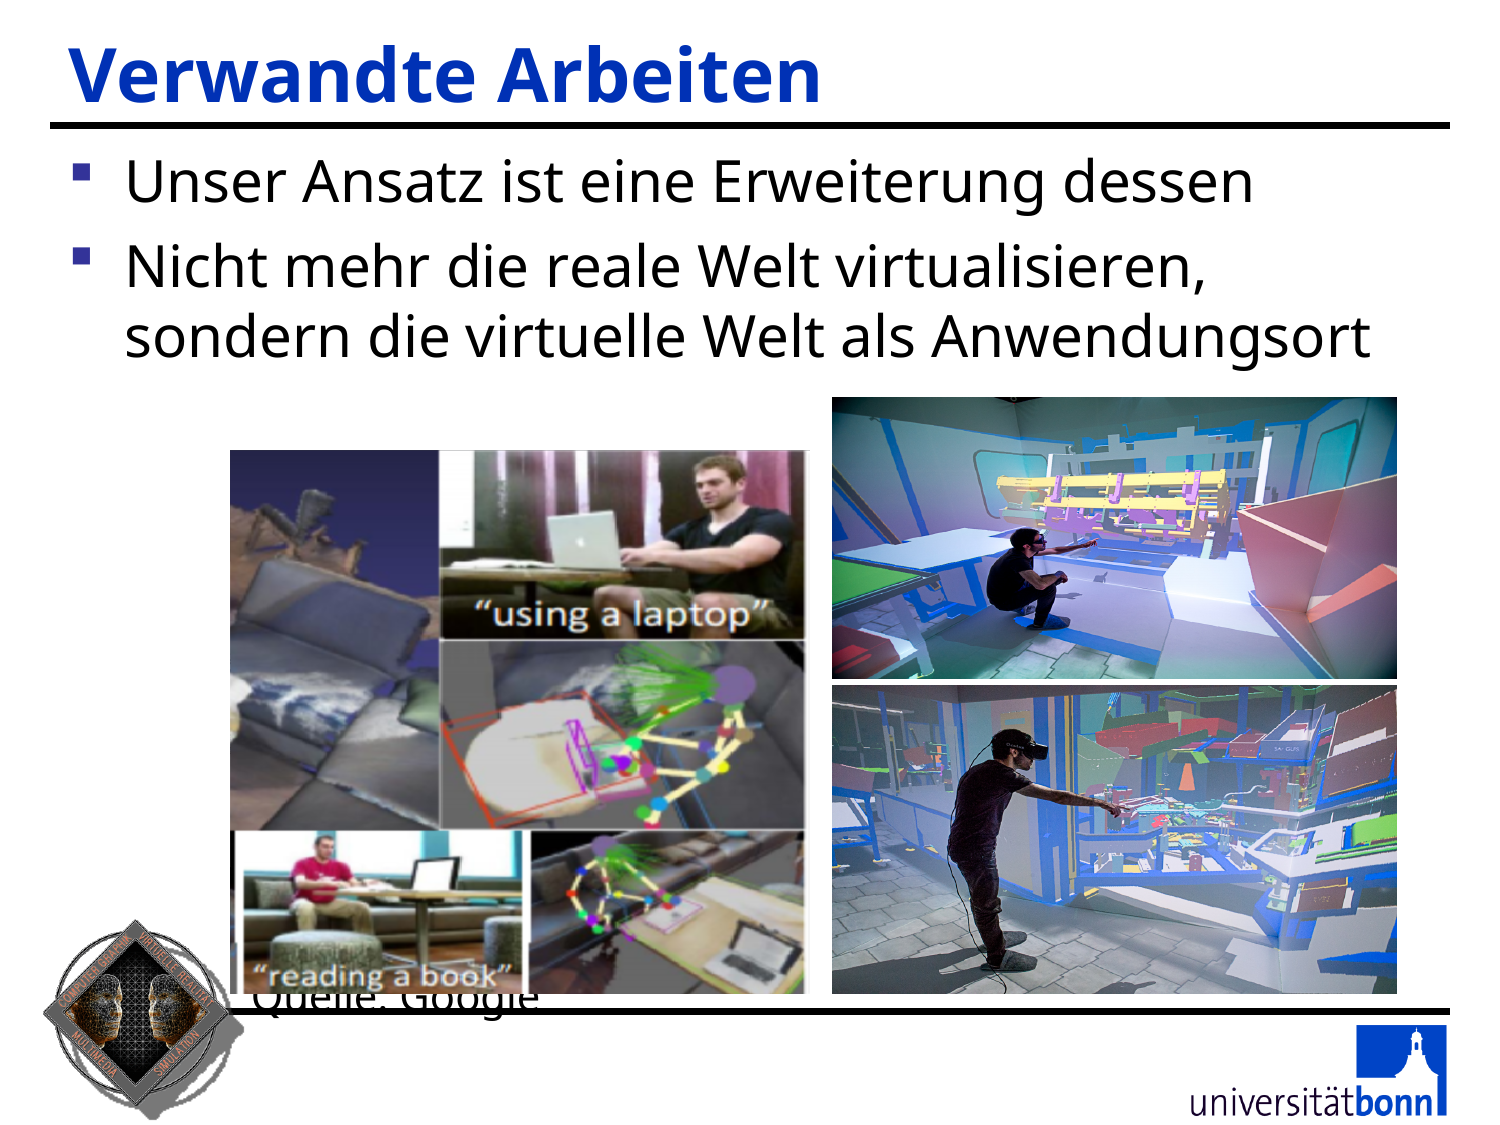

# Verwandte Arbeiten
Unser Ansatz ist eine Erweiterung dessen
Nicht mehr die reale Welt virtualisieren, sondern die virtuelle Welt als Anwendungsort
 Quelle: Google